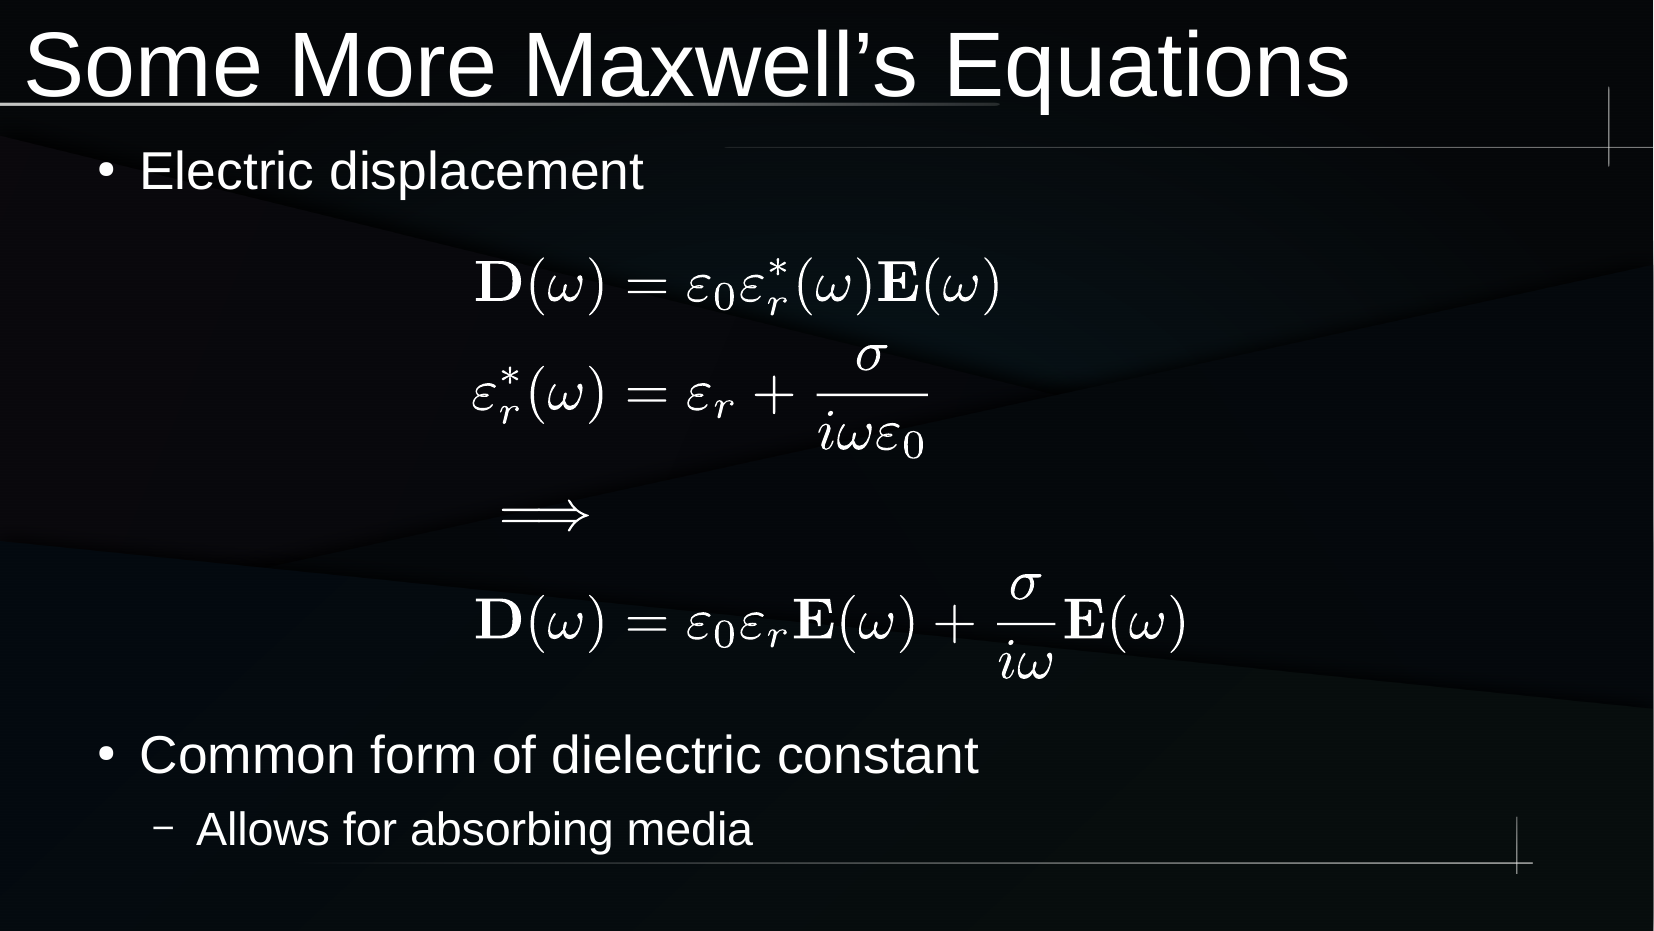

# Some More Maxwell’s Equations
Electric displacement
Common form of dielectric constant
Allows for absorbing media